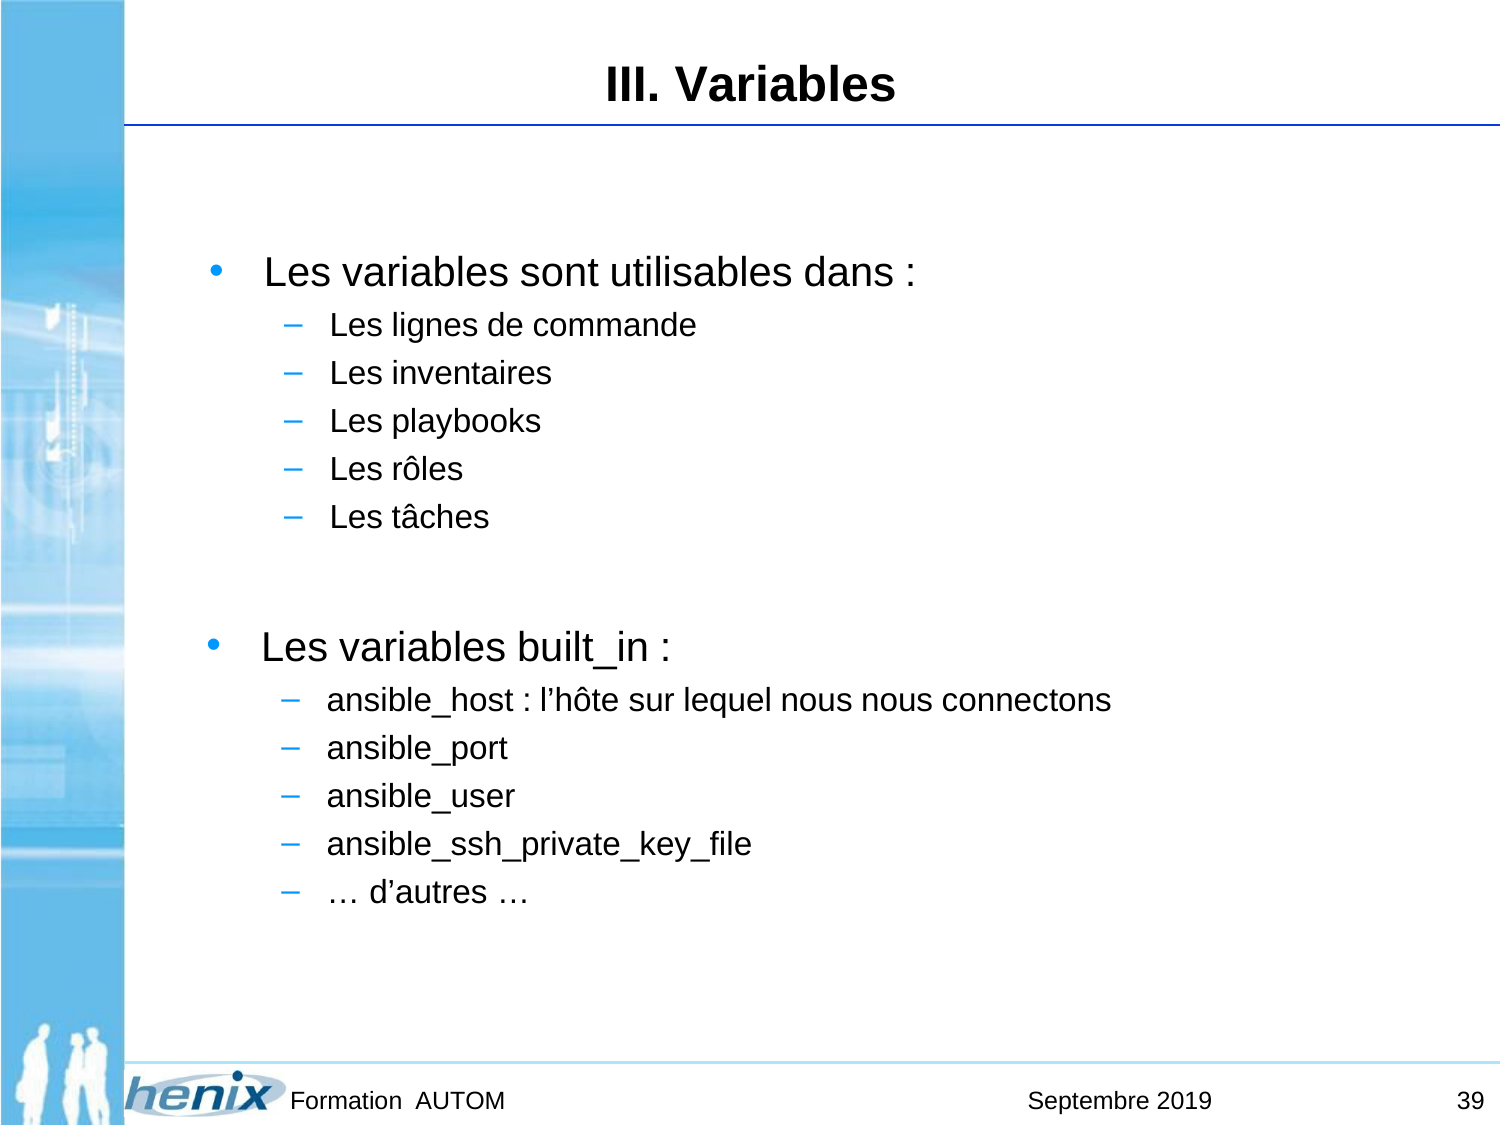

III. Variables
Les variables sont utilisables dans :
Les lignes de commande
Les inventaires
Les playbooks
Les rôles
Les tâches
Les variables built_in :
ansible_host : l’hôte sur lequel nous nous connectons
ansible_port
ansible_user
ansible_ssh_private_key_file
… d’autres …
Formation AUTOM
Septembre 2019